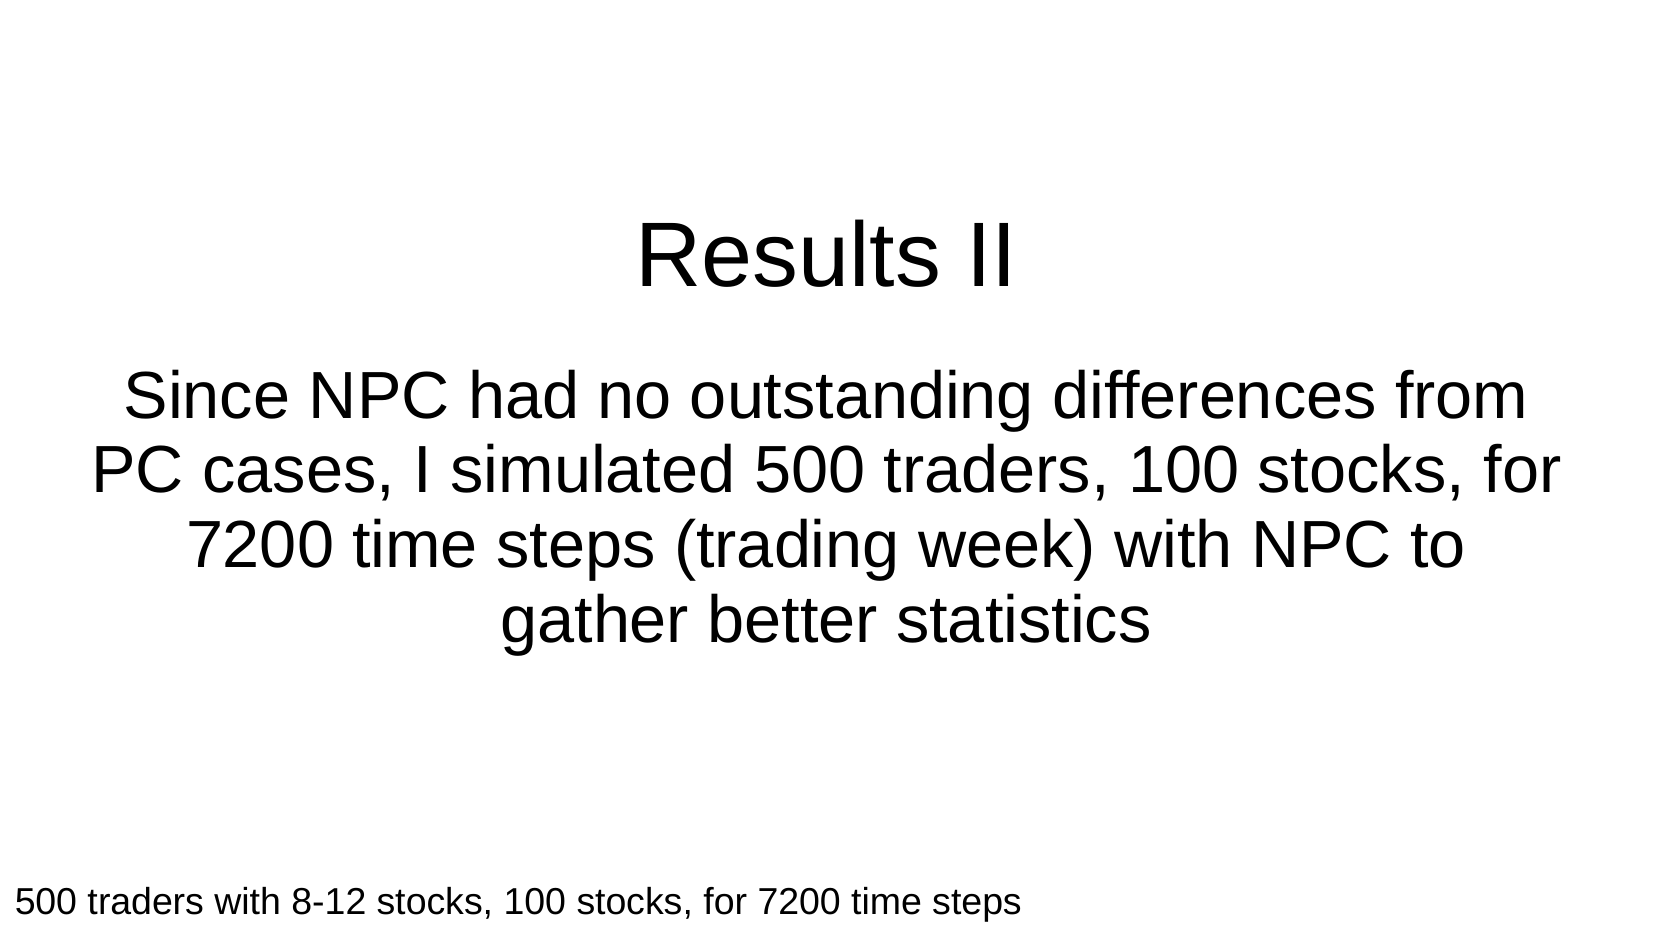

# Results II
Since NPC had no outstanding differences from PC cases, I simulated 500 traders, 100 stocks, for 7200 time steps (trading week) with NPC to gather better statistics
500 traders with 8-12 stocks, 100 stocks, for 7200 time steps